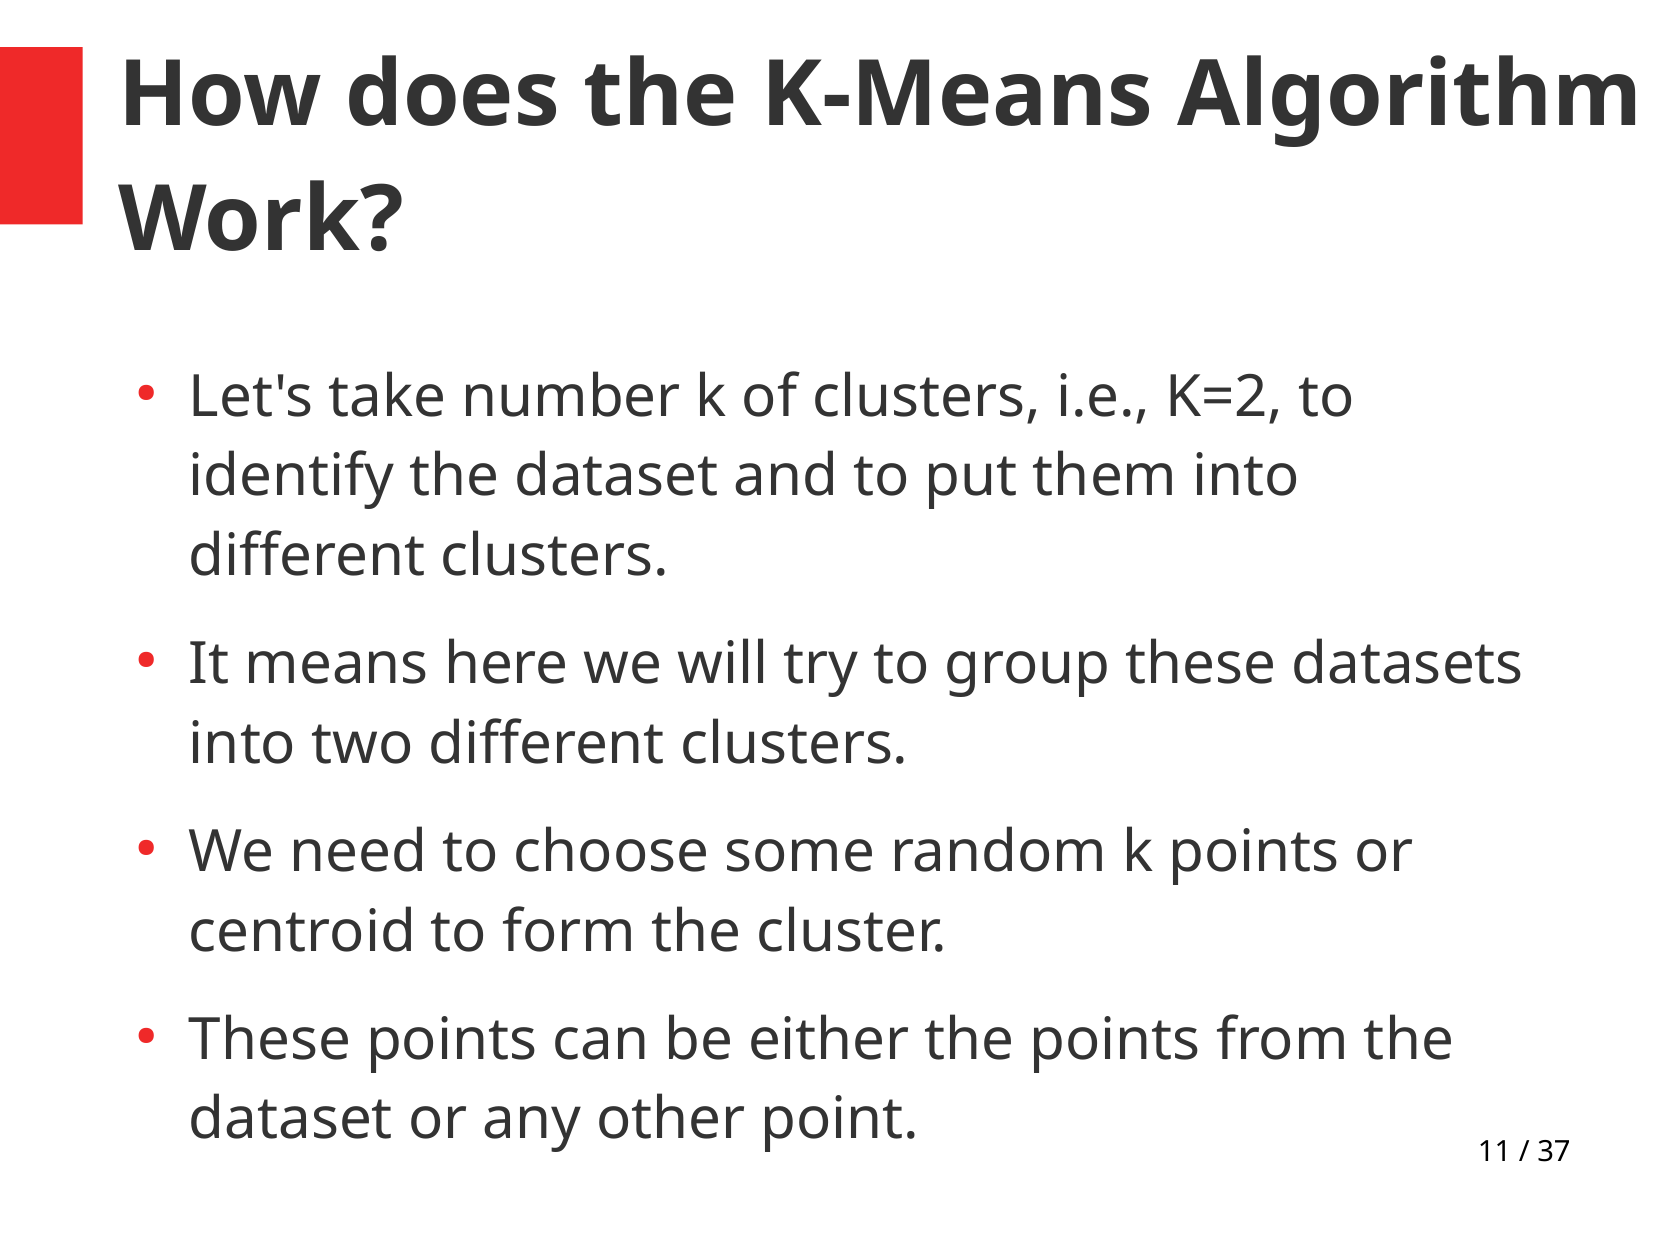

# How does the K-Means Algorithm Work?
Let's take number k of clusters, i.e., K=2, to identify the dataset and to put them into different clusters.
It means here we will try to group these datasets into two different clusters.
We need to choose some random k points or centroid to form the cluster.
These points can be either the points from the dataset or any other point.
11